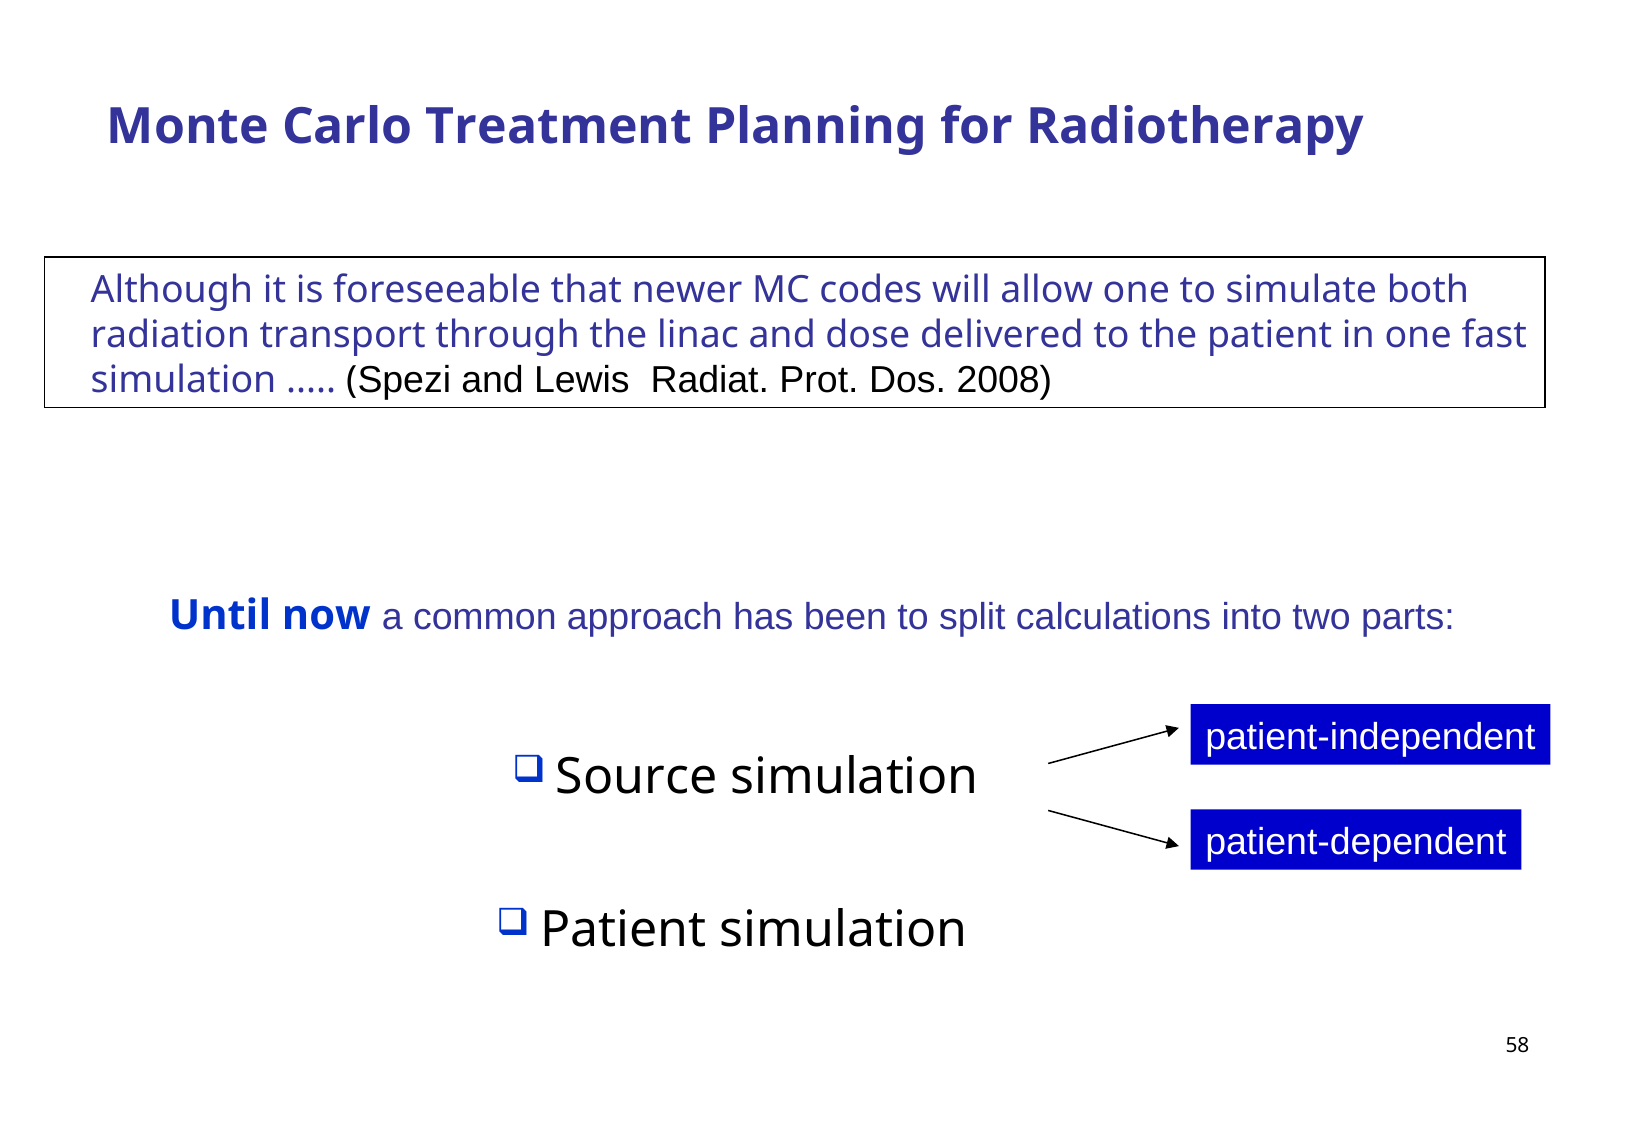

Monte Carlo Treatment Planning for Radiotherapy
	Although it is foreseeable that newer MC codes will allow one to simulate both radiation transport through the linac and dose delivered to the patient in one fast simulation ..... (Spezi and Lewis Radiat. Prot. Dos. 2008)
Until now a common approach has been to split calculations into two parts:
patient-independent
 Source simulation
patient-dependent
 Patient simulation
58